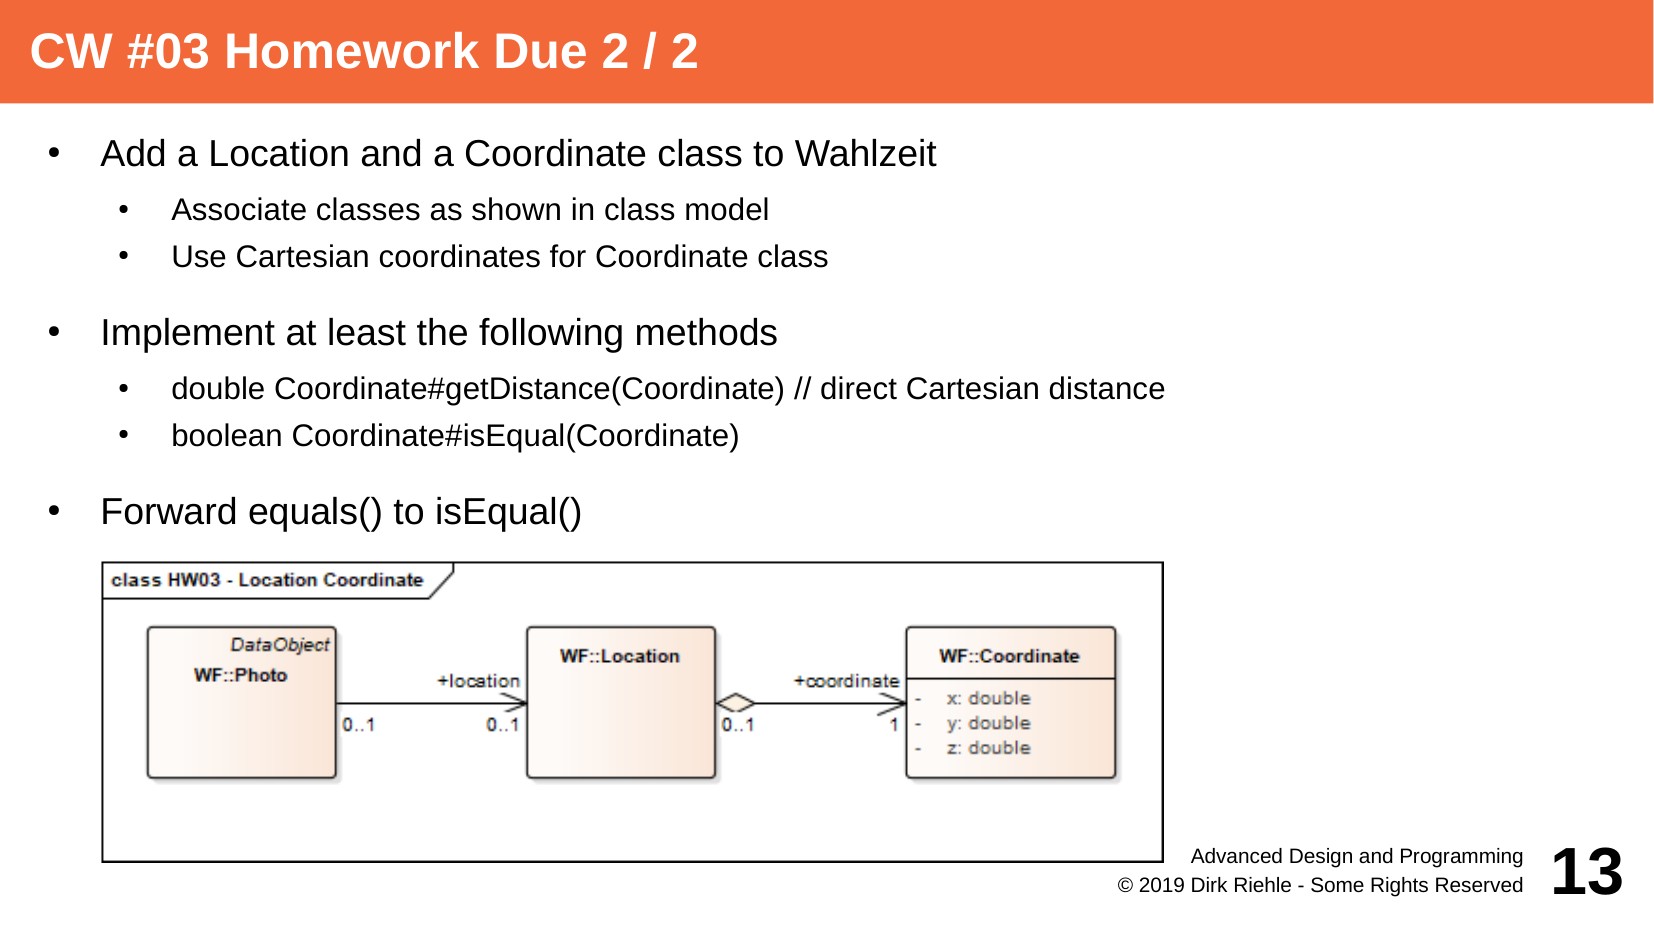

# CW #03 Homework Due 2 / 2
Add a Location and a Coordinate class to Wahlzeit
Associate classes as shown in class model
Use Cartesian coordinates for Coordinate class
Implement at least the following methods
double Coordinate#getDistance(Coordinate) // direct Cartesian distance
boolean Coordinate#isEqual(Coordinate)
Forward equals() to isEqual()
Advanced Design and Programming
13
© 2019 Dirk Riehle - Some Rights Reserved